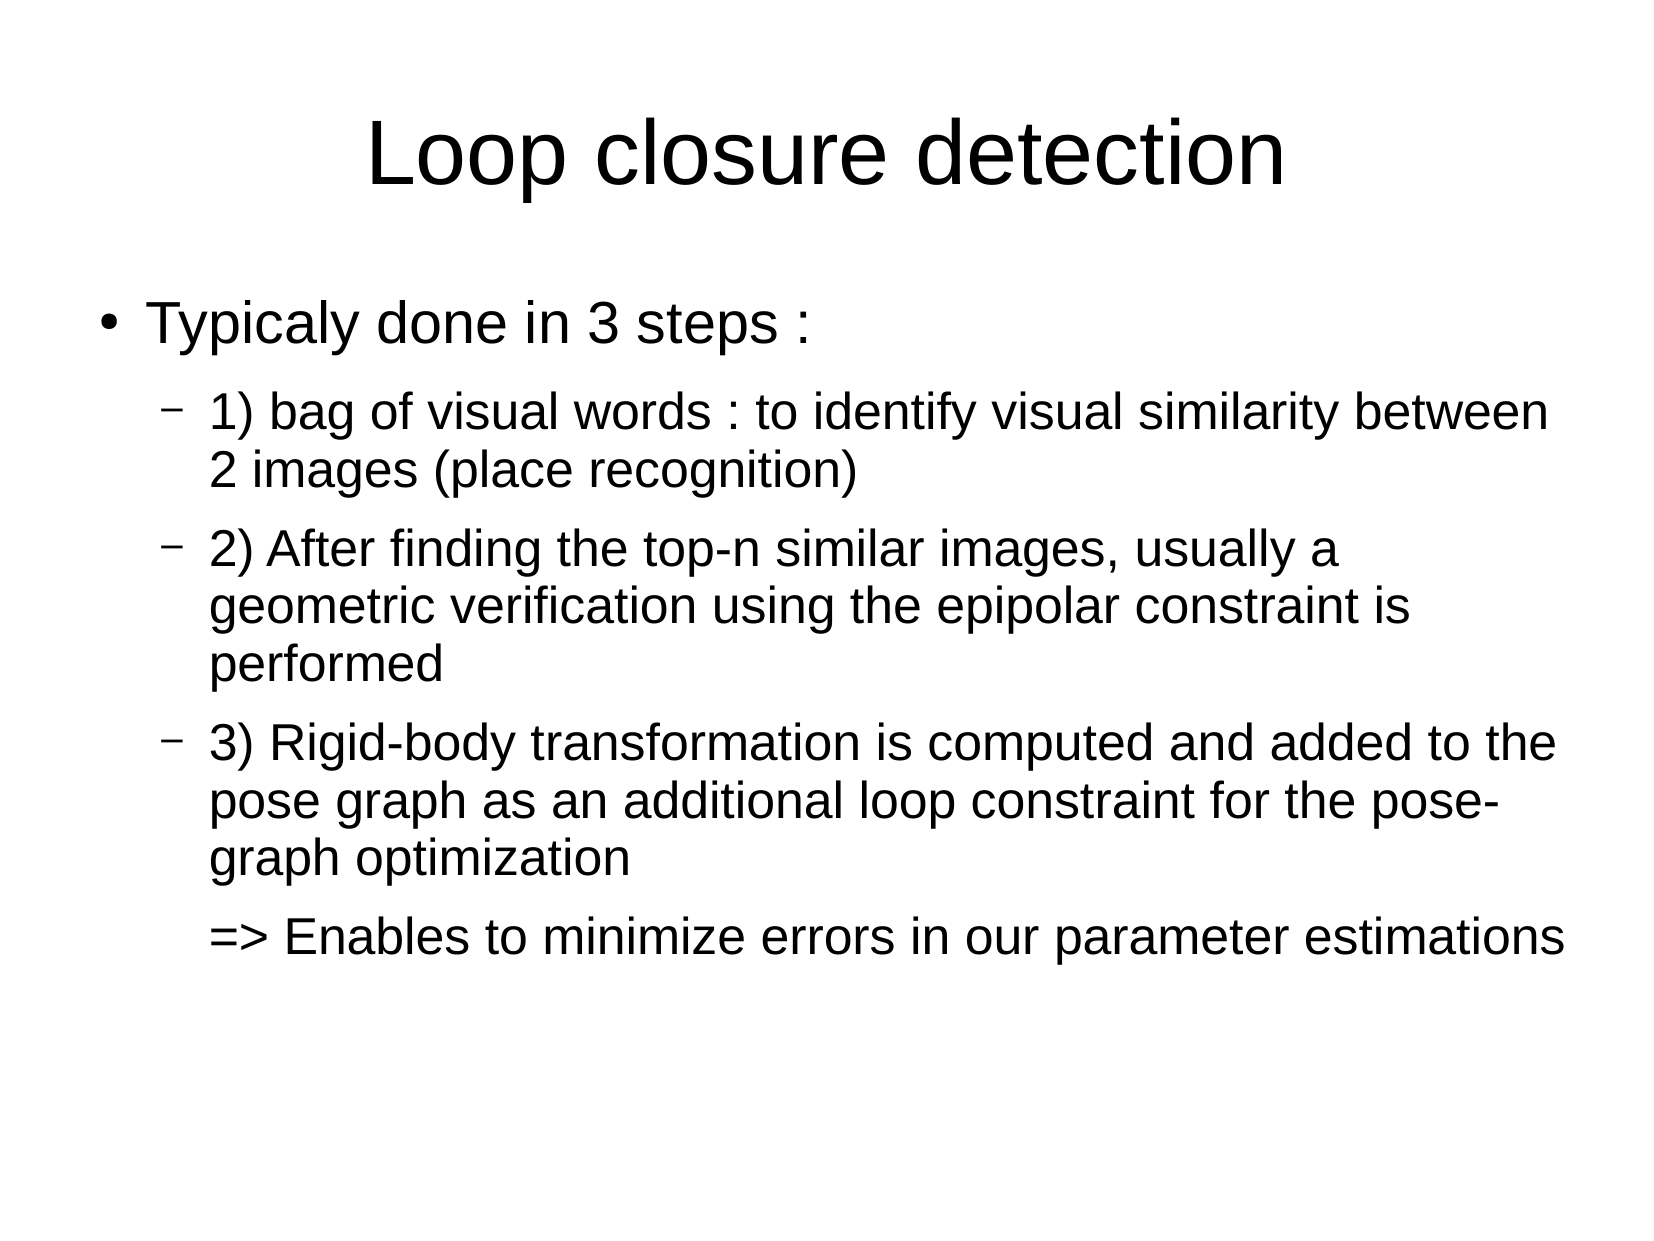

# Loop closure detection
Typicaly done in 3 steps :
1) bag of visual words : to identify visual similarity between 2 images (place recognition)
2) After finding the top-n similar images, usually a geometric verification using the epipolar constraint is performed
3) Rigid-body transformation is computed and added to the pose graph as an additional loop constraint for the pose-graph optimization
=> Enables to minimize errors in our parameter estimations